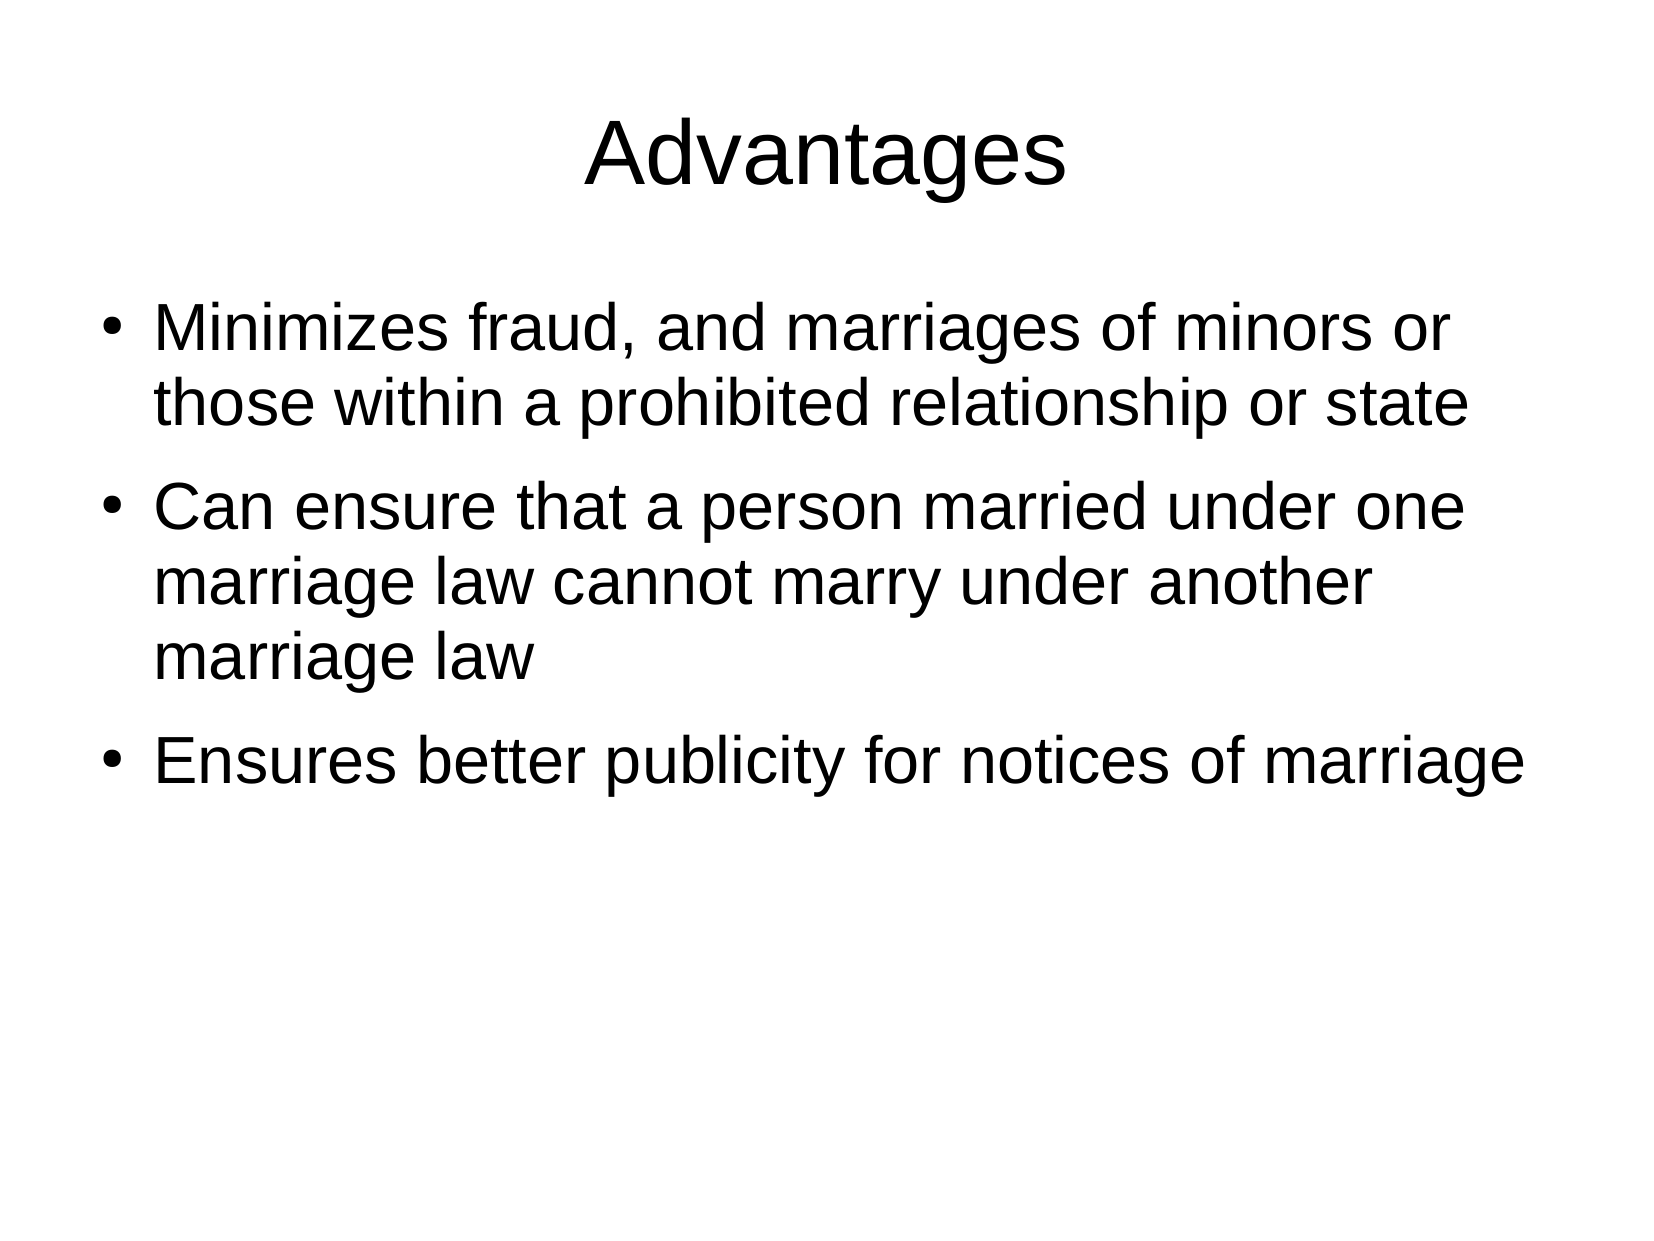

# Advantages
Minimizes fraud, and marriages of minors or those within a prohibited relationship or state
Can ensure that a person married under one marriage law cannot marry under another marriage law
Ensures better publicity for notices of marriage